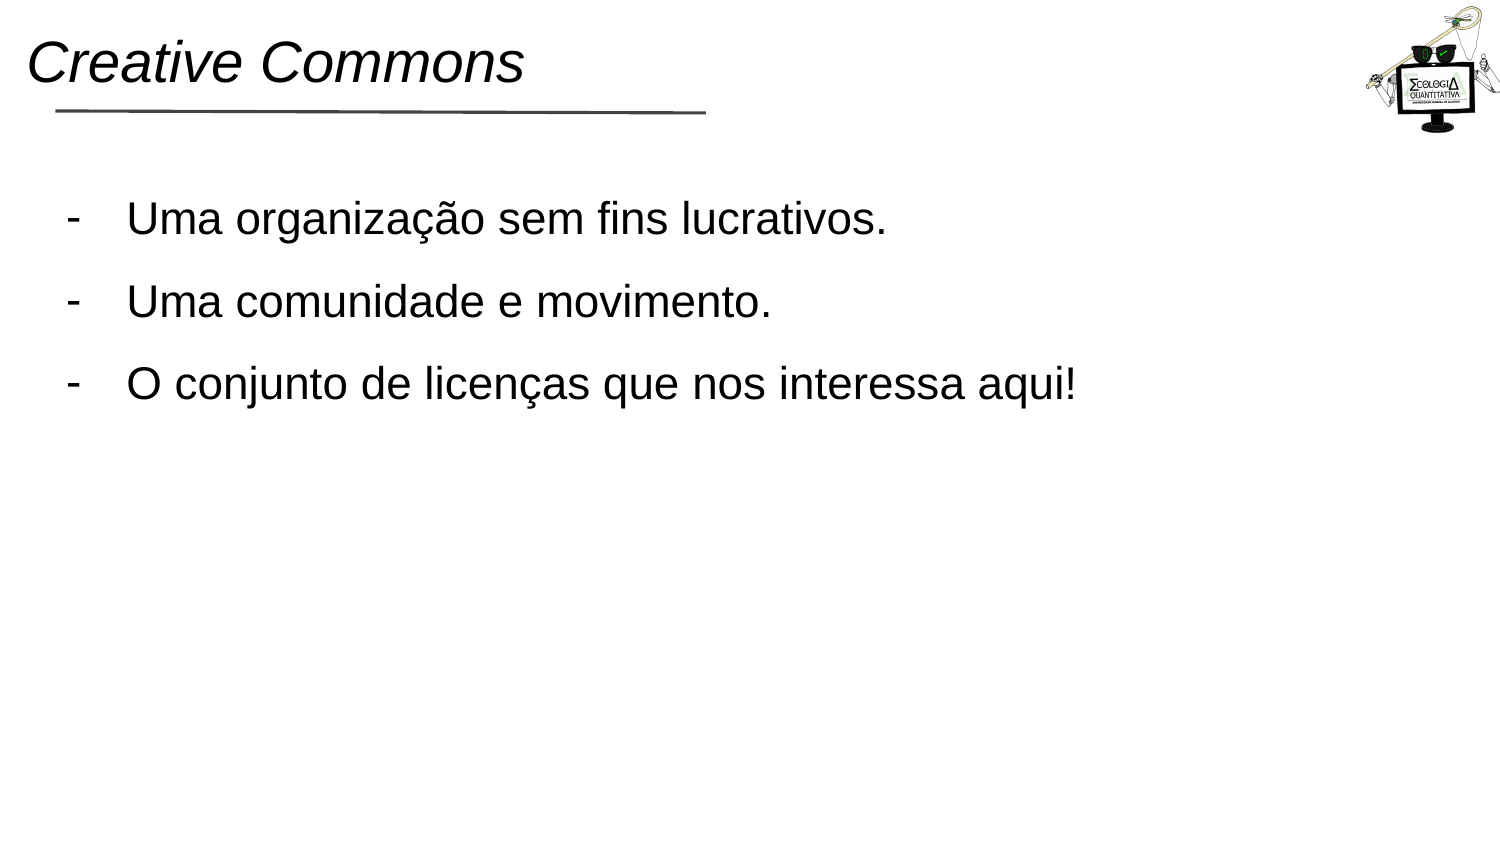

Creative Commons
Uma organização sem fins lucrativos.
Uma comunidade e movimento.
O conjunto de licenças que nos interessa aqui!